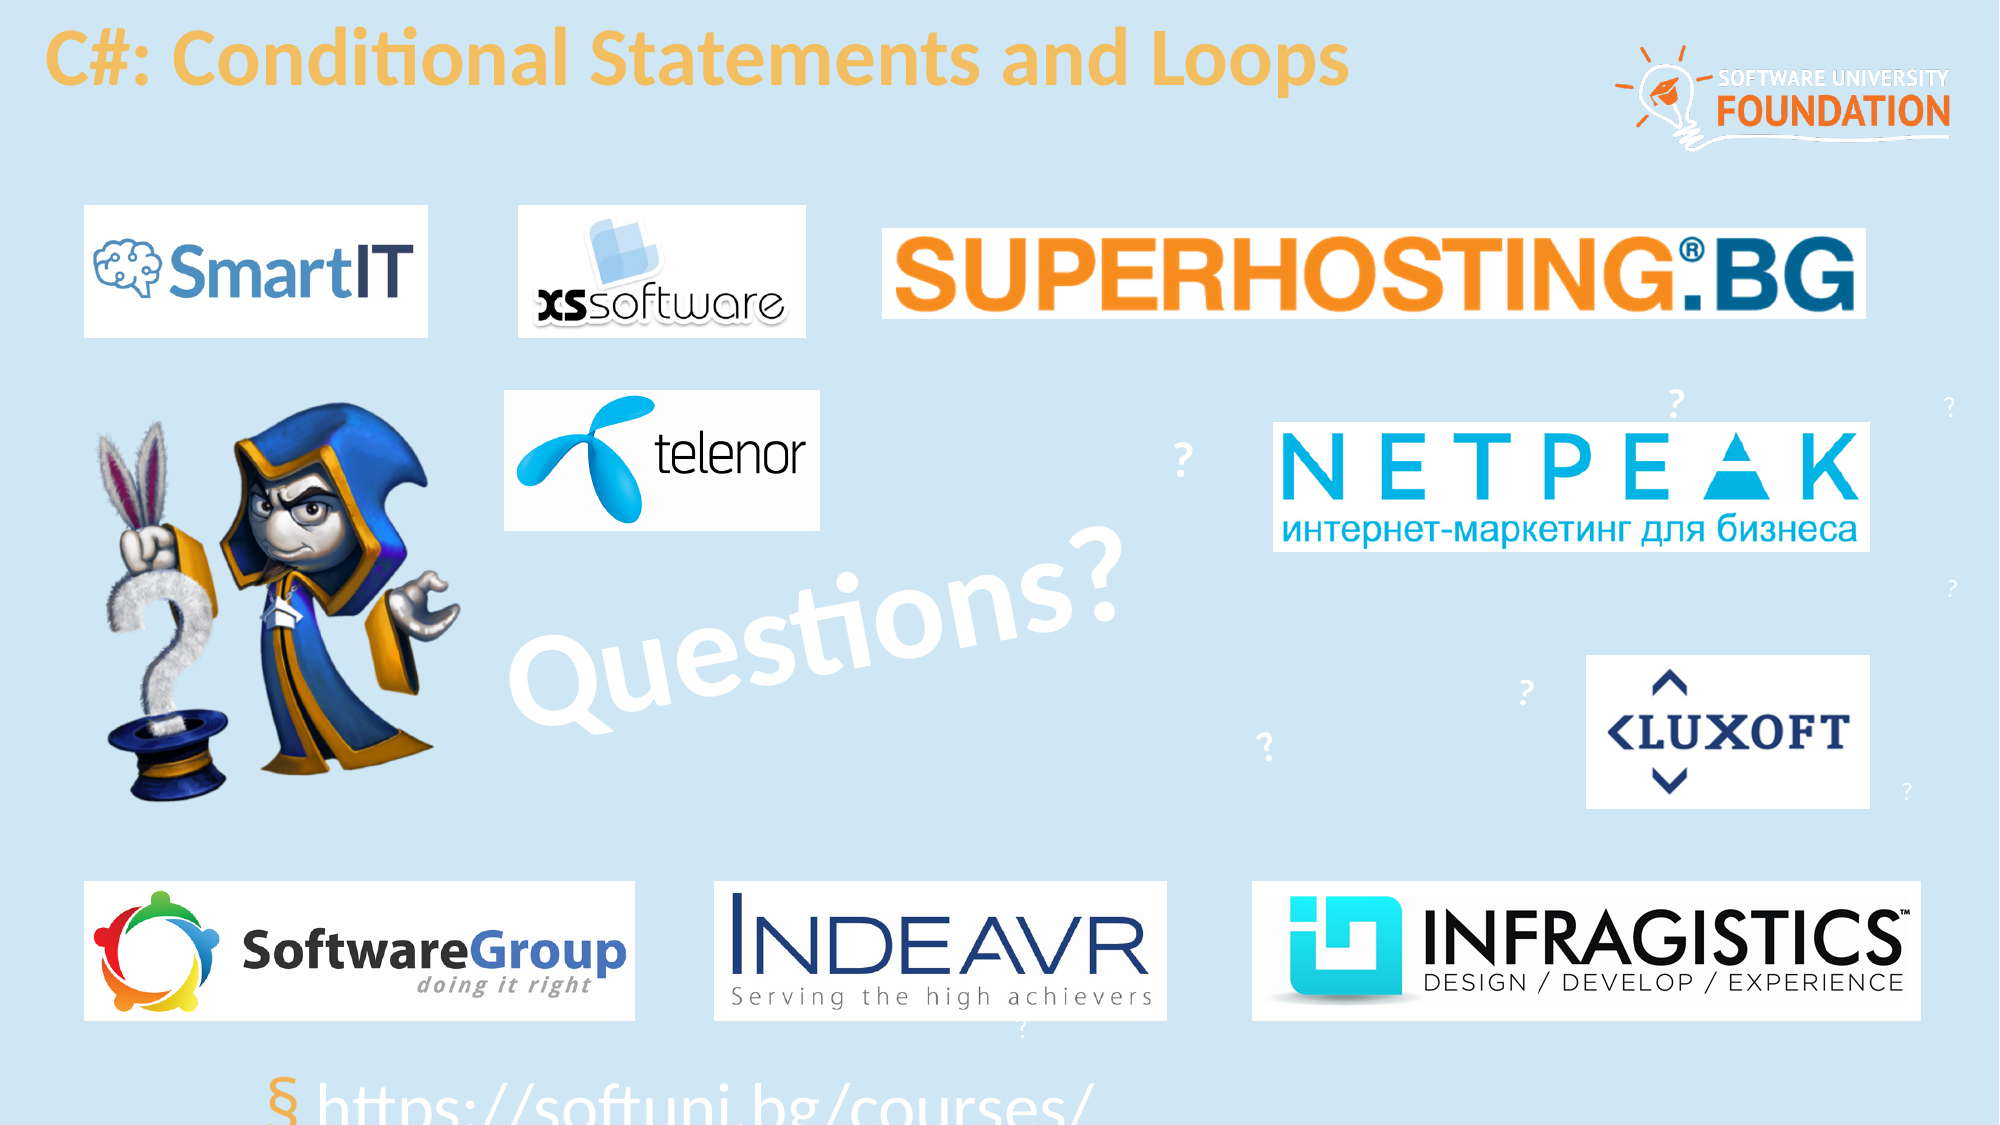

# C#: Conditional Statements and Loops
https://softuni.bg/courses/